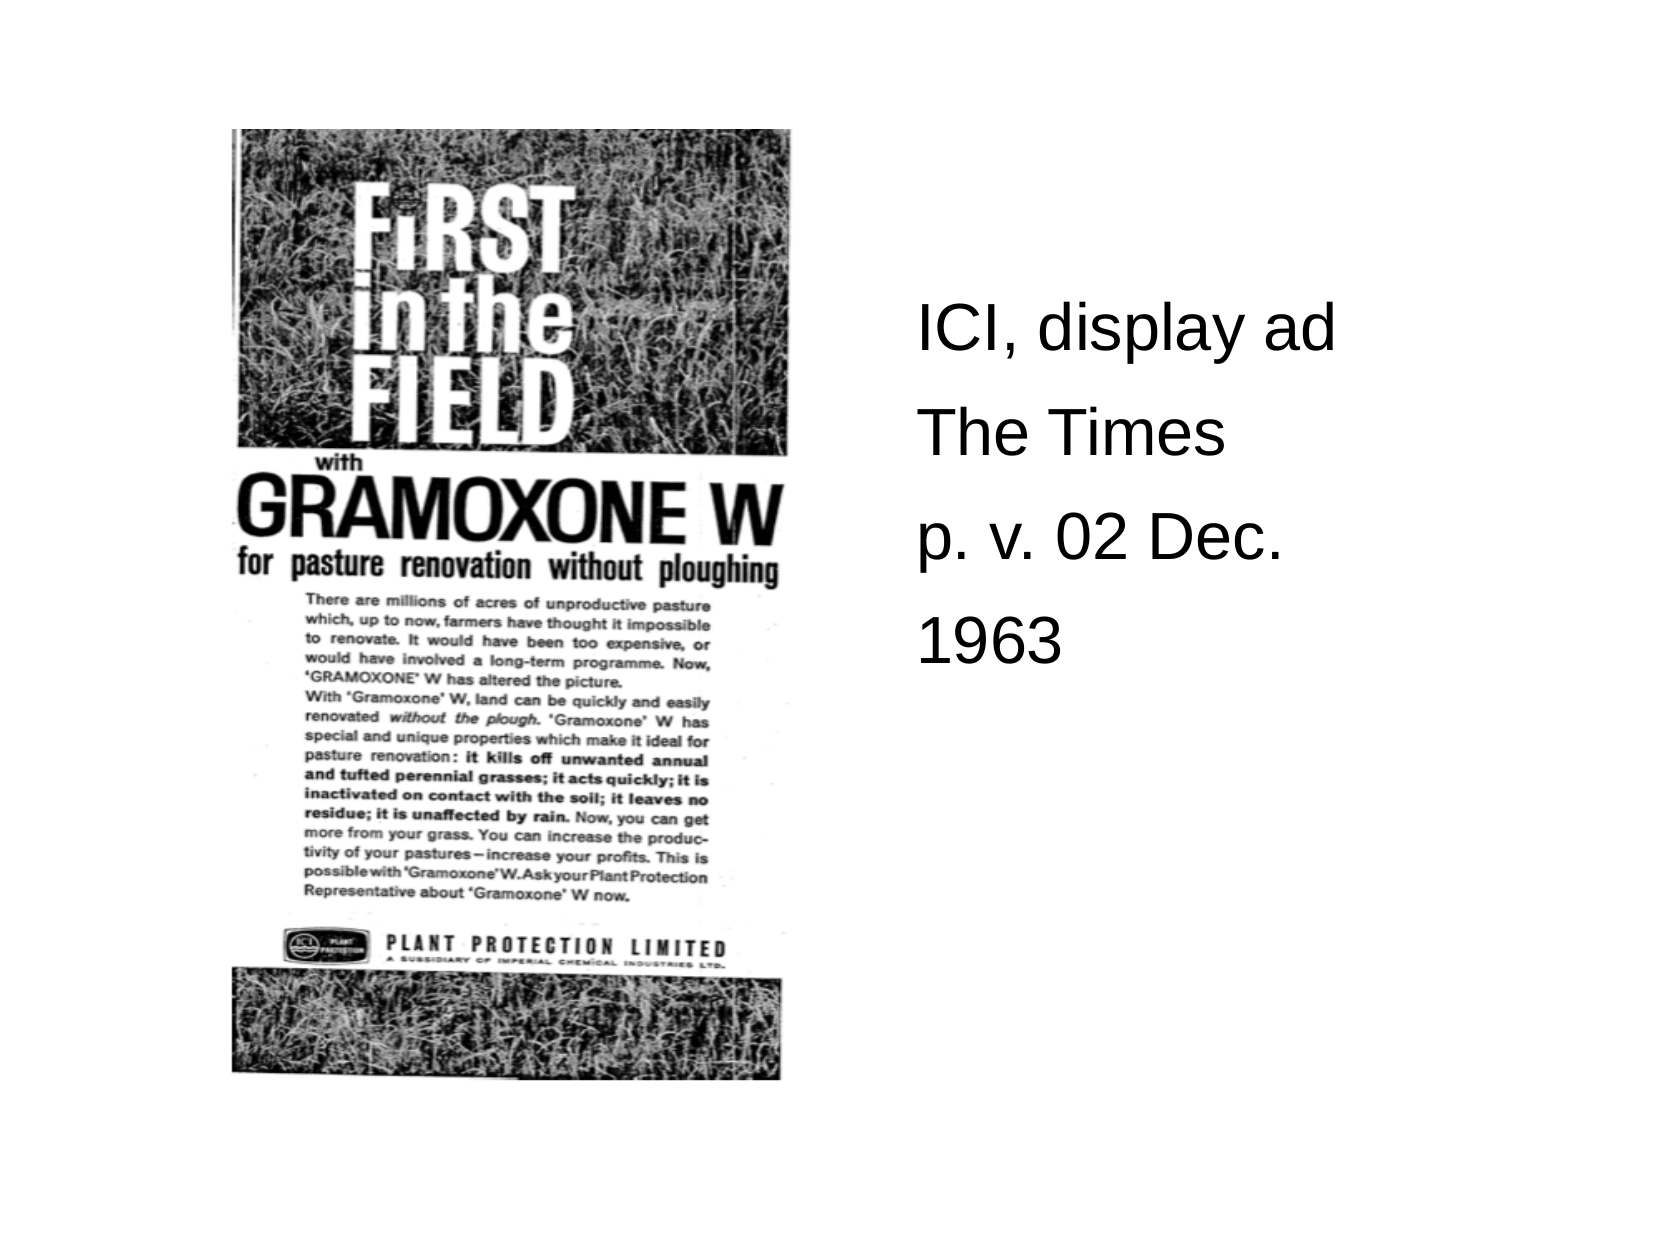

#
ICI, display ad
The Times
p. v. 02 Dec.
1963